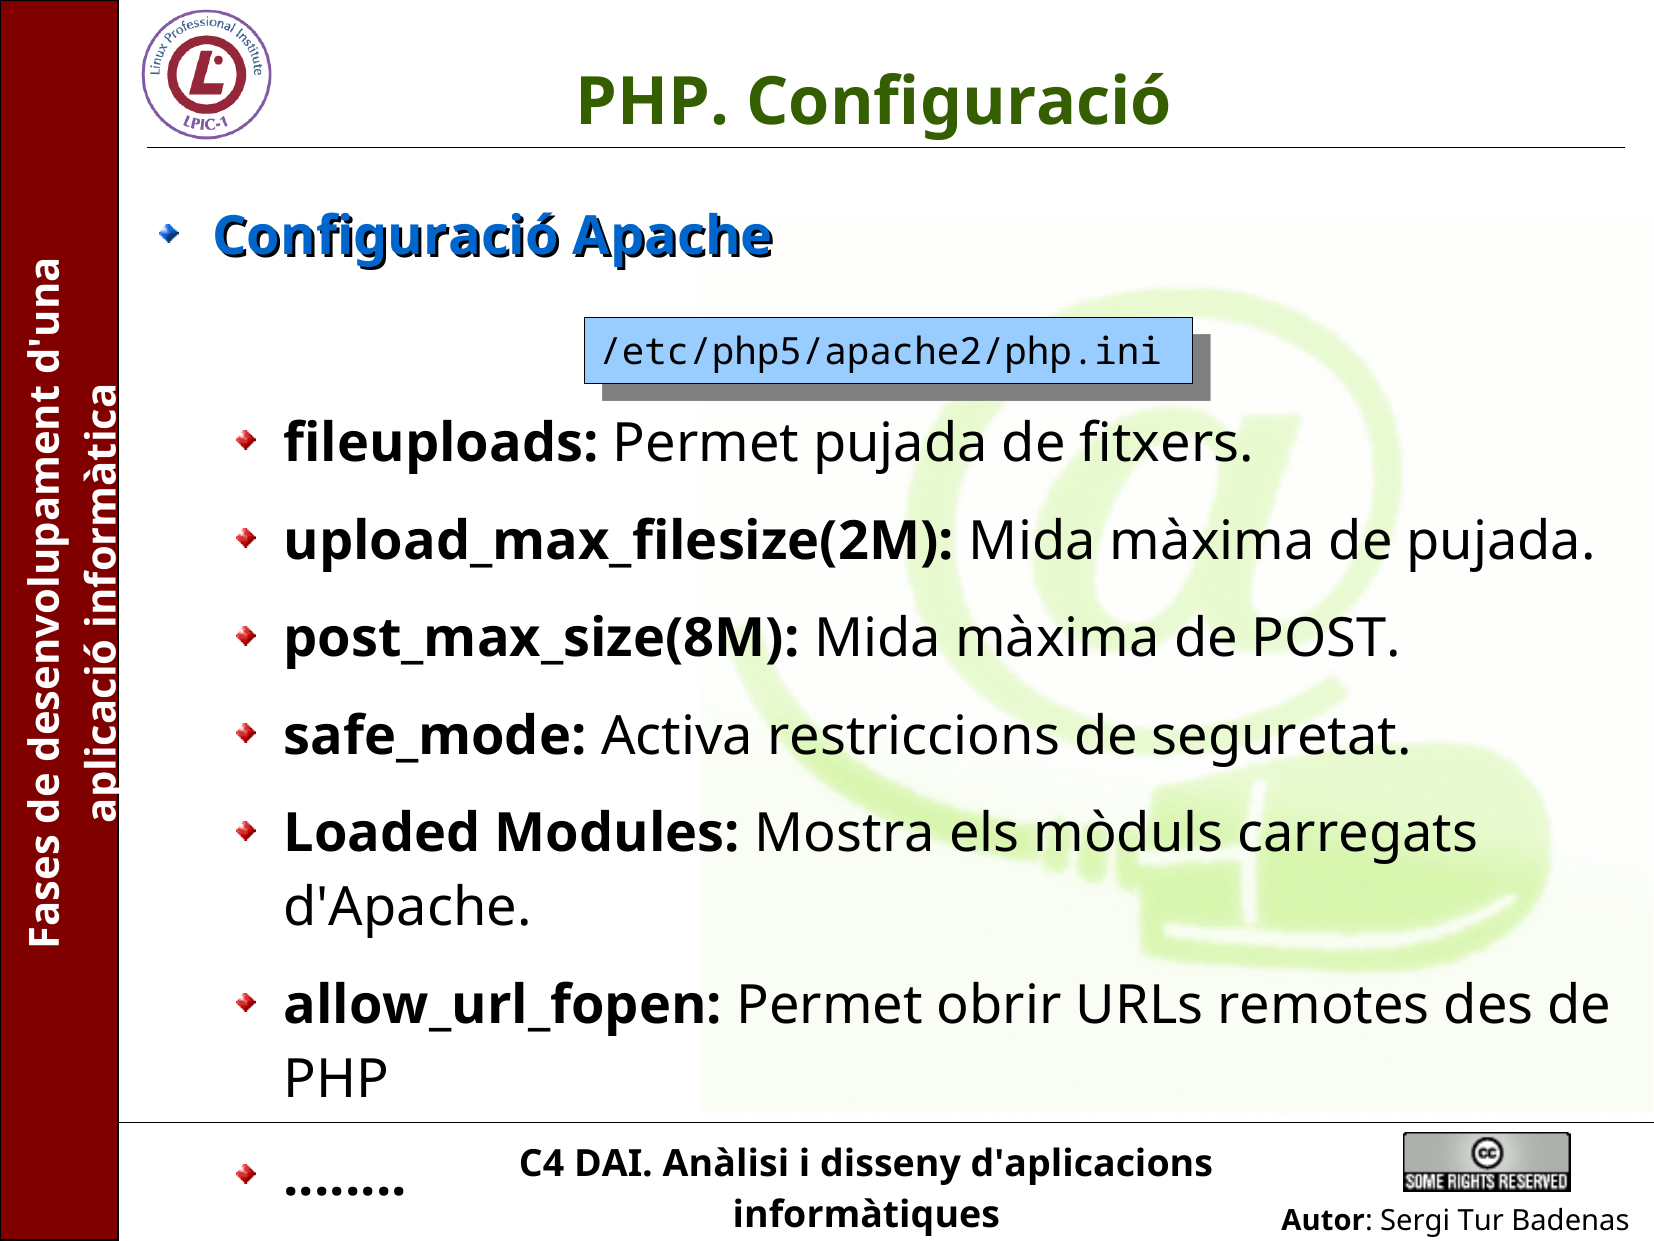

# PHP. Configuració
Configuració Apache
fileuploads: Permet pujada de fitxers.
upload_max_filesize(2M): Mida màxima de pujada.
post_max_size(8M): Mida màxima de POST.
safe_mode: Activa restriccions de seguretat.
Loaded Modules: Mostra els mòduls carregats d'Apache.
allow_url_fopen: Permet obrir URLs remotes des de PHP
........
/etc/php5/apache2/php.ini